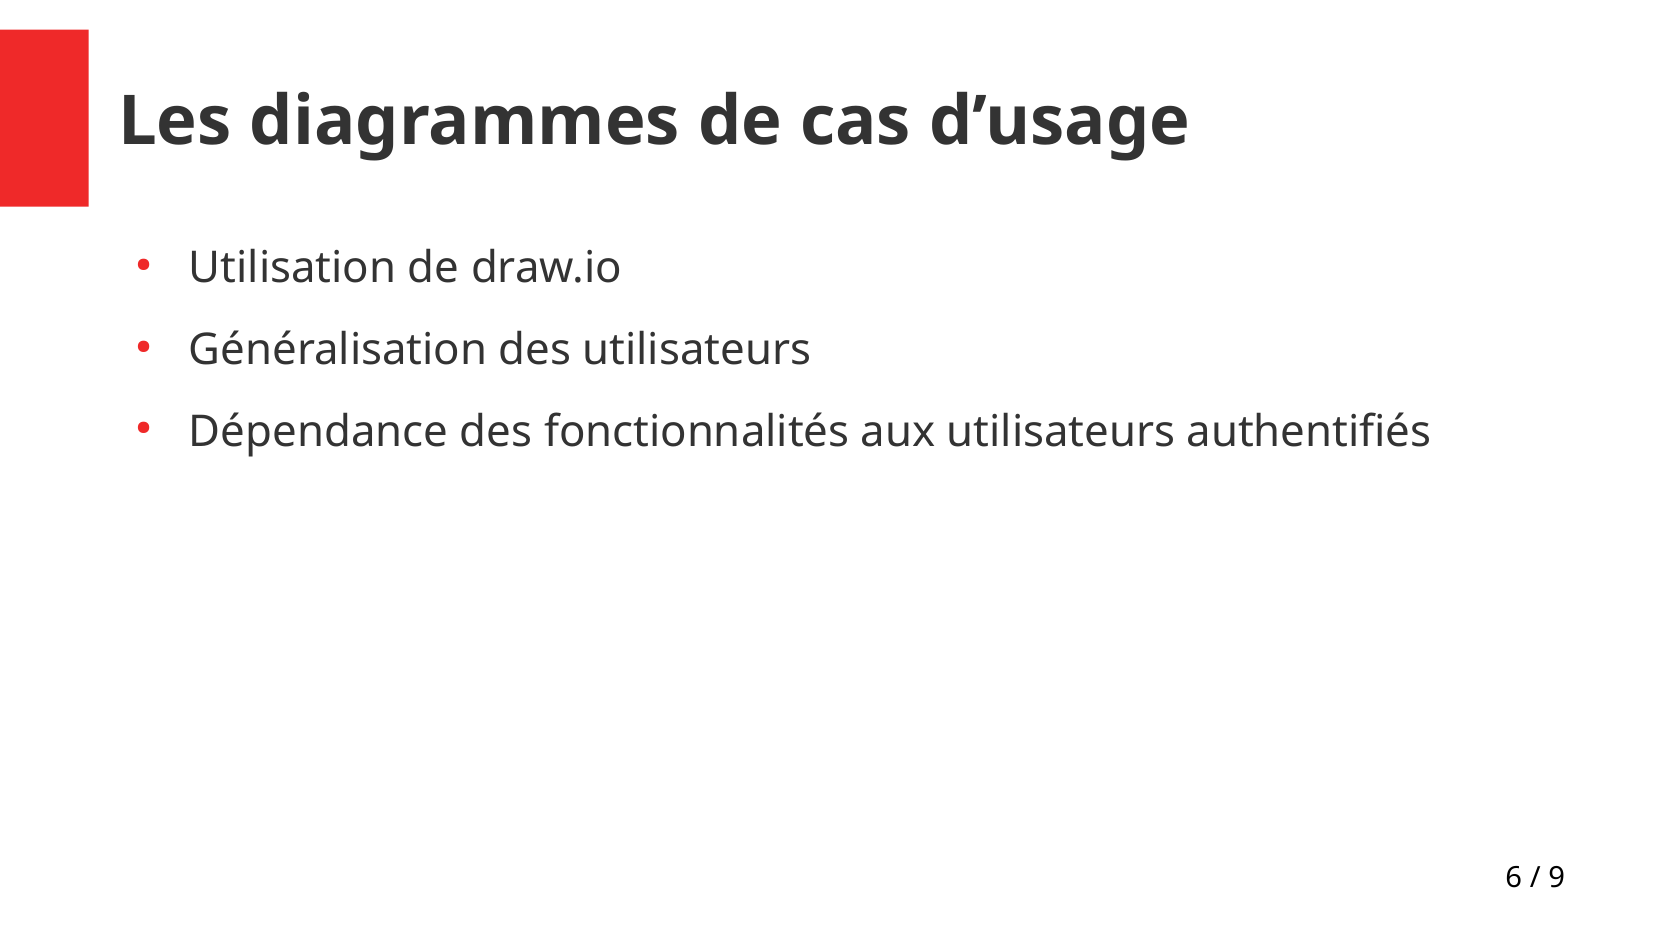

# Les diagrammes de cas d’usage
Utilisation de draw.io
Généralisation des utilisateurs
Dépendance des fonctionnalités aux utilisateurs authentifiés
6